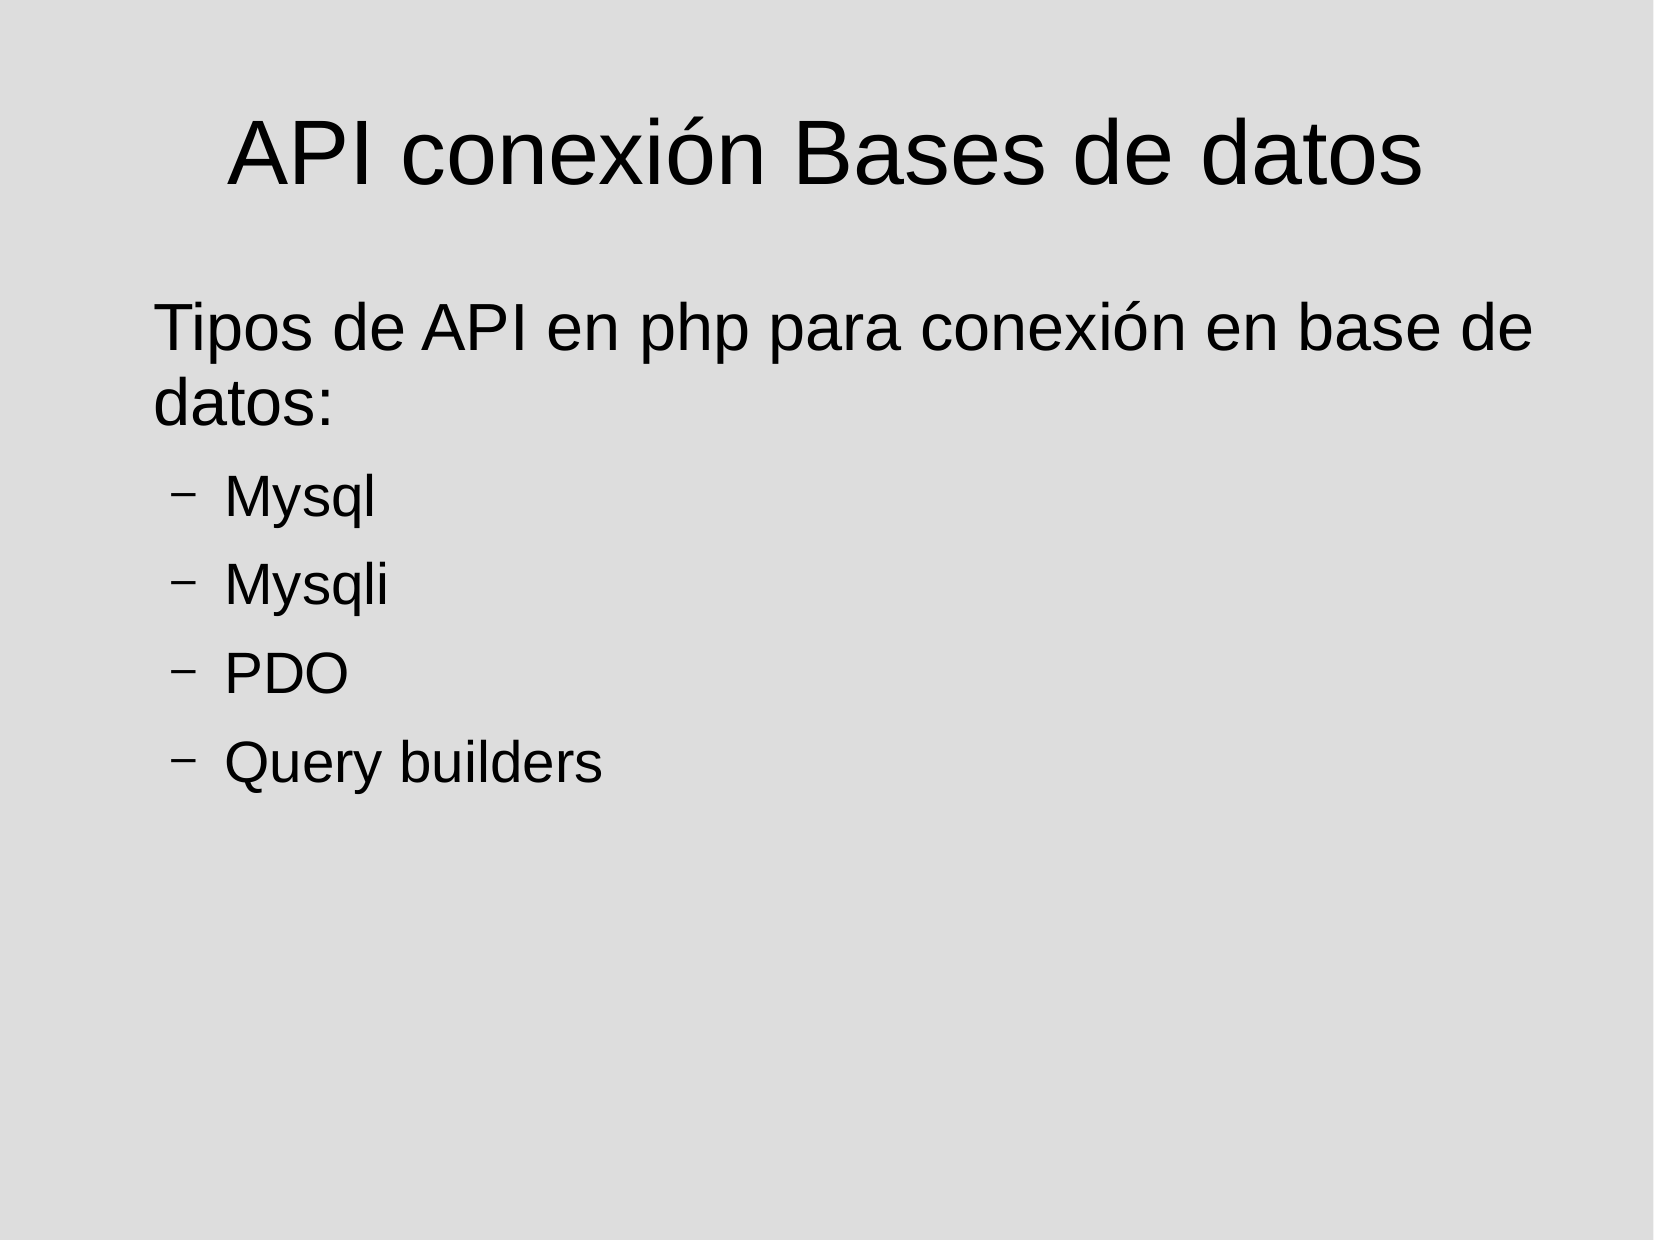

# API conexión Bases de datos
Tipos de API en php para conexión en base de datos:
Mysql
Mysqli
PDO
Query builders